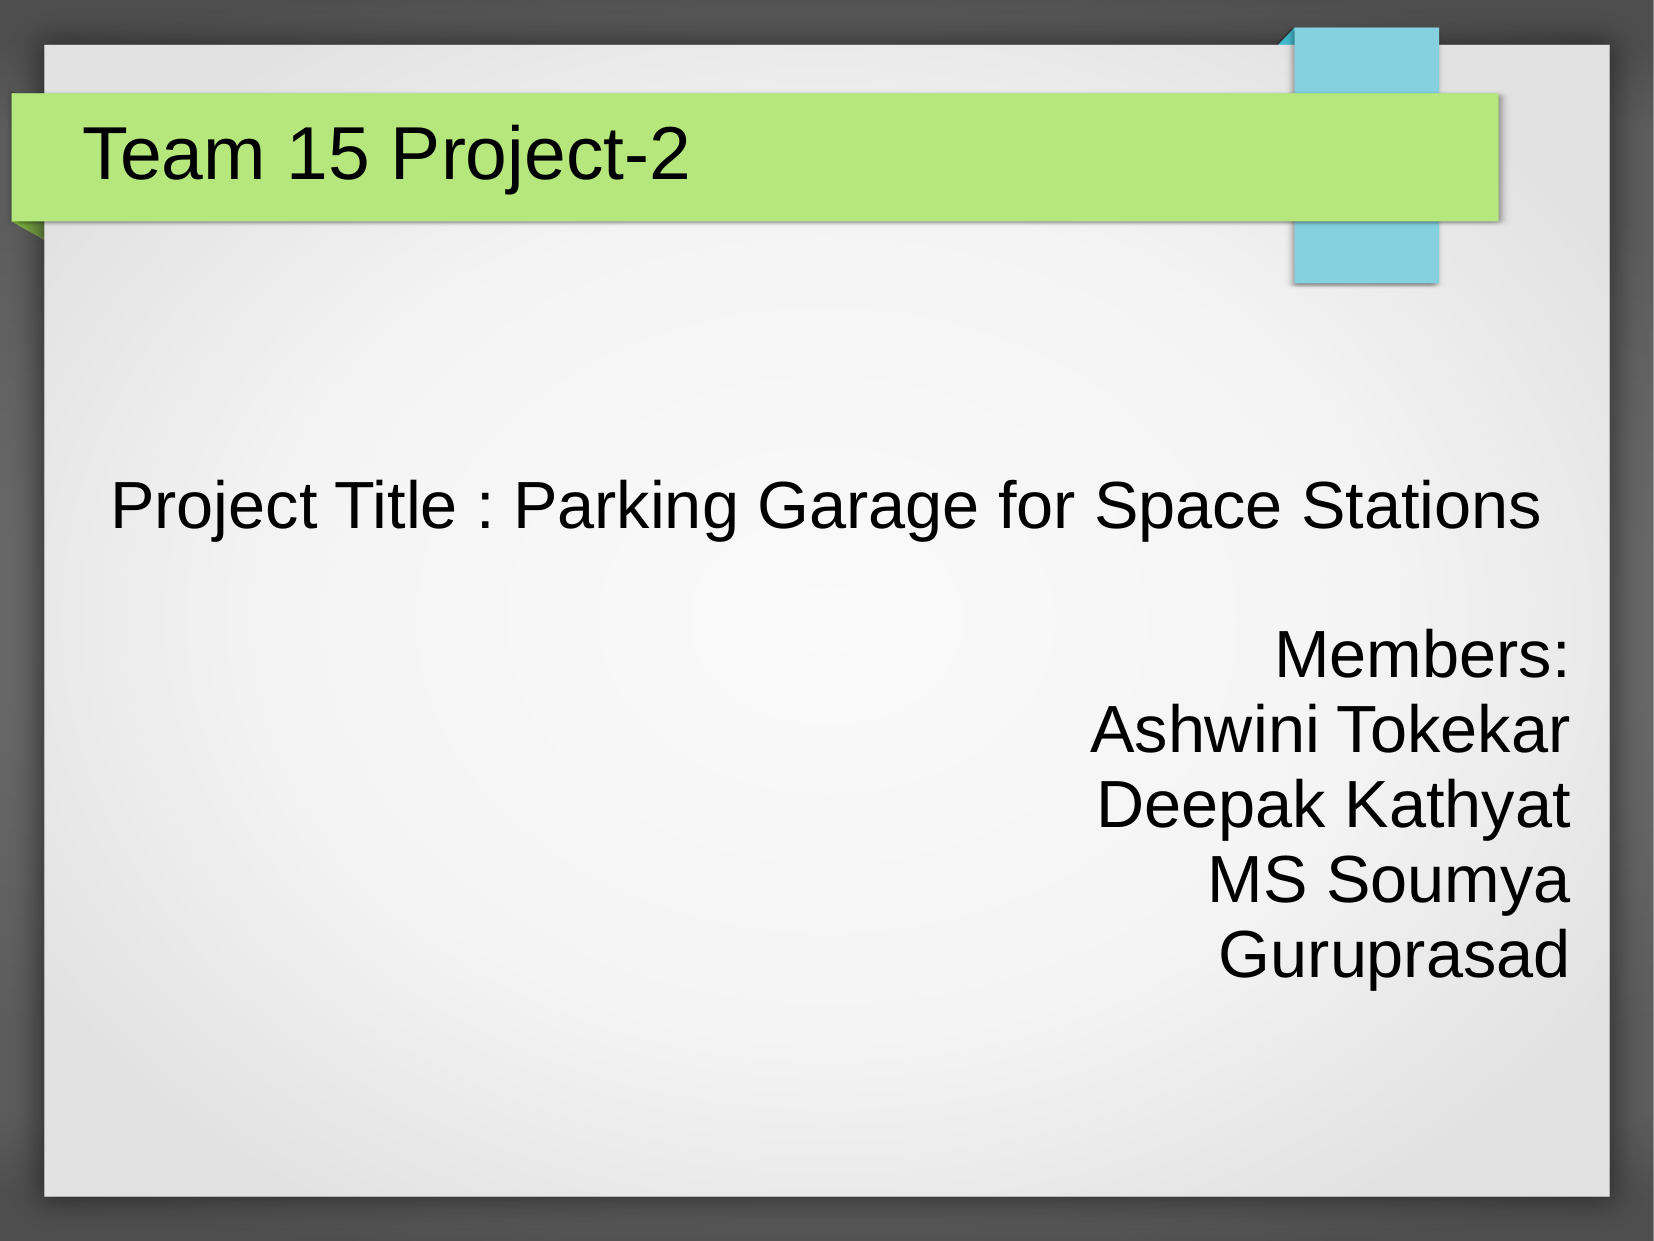

# Team 15 Project-2
Project Title : Parking Garage for Space Stations
Members:
Ashwini Tokekar
Deepak Kathyat
MS Soumya
Guruprasad